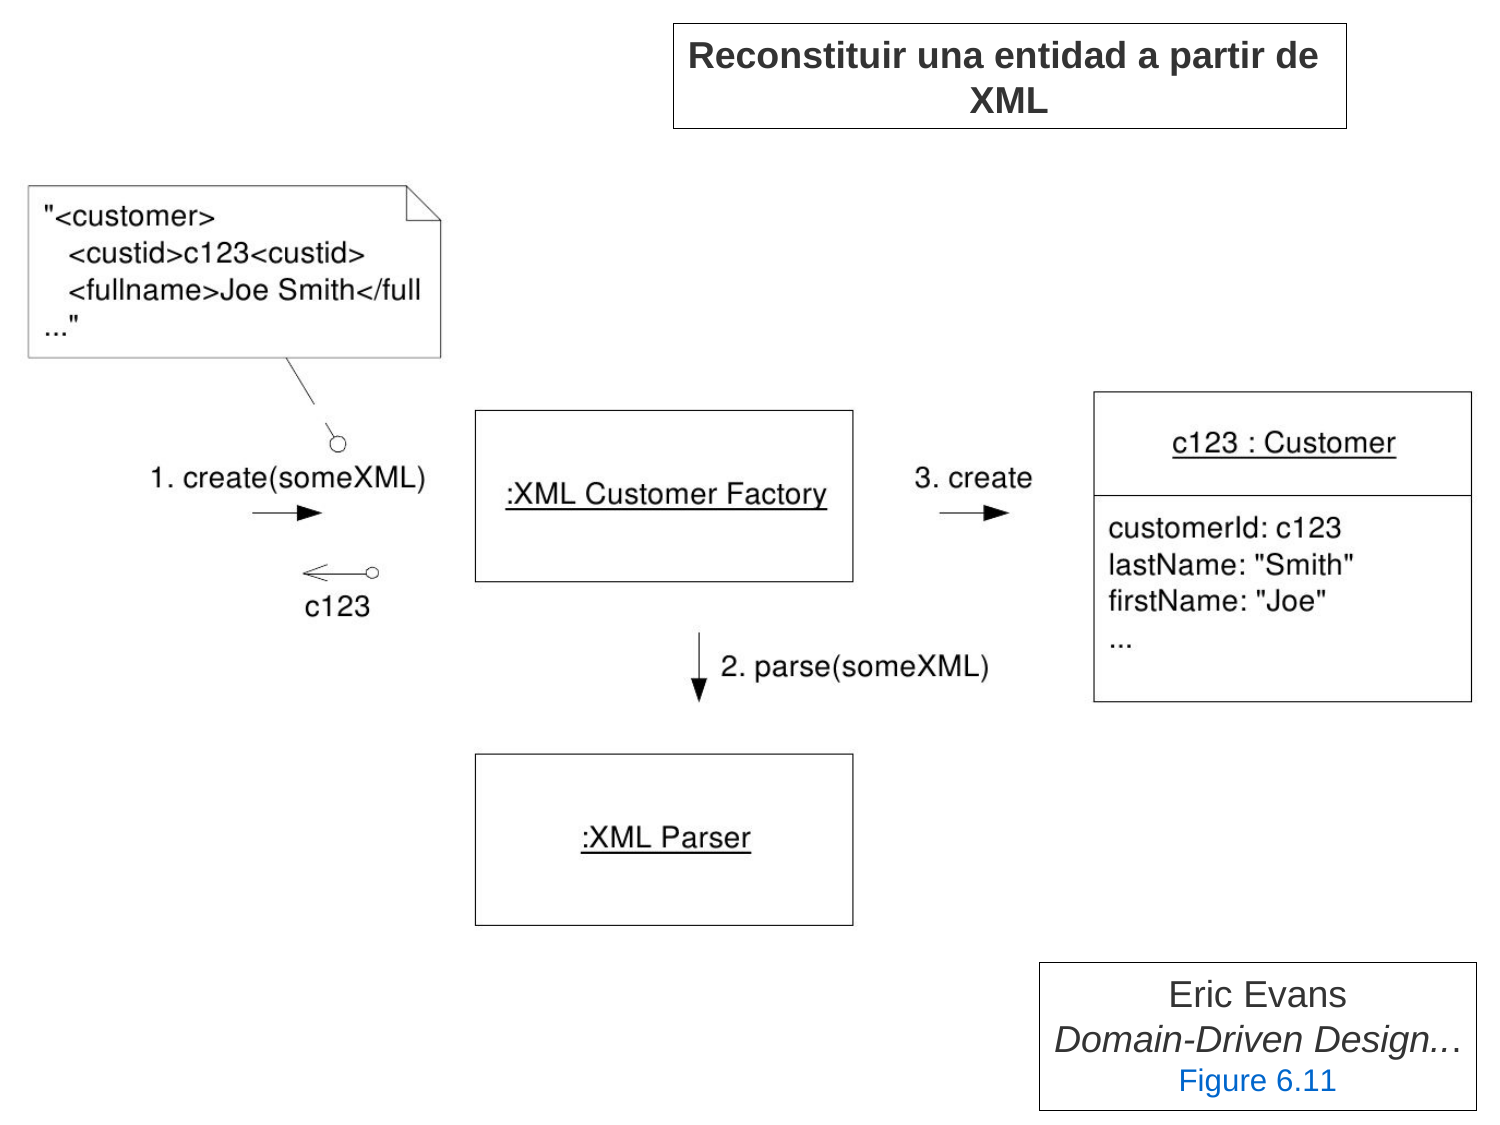

Reconstituir una entidad a partir de
XML
Eric Evans
Domain-Driven Design...
Figure 6.11